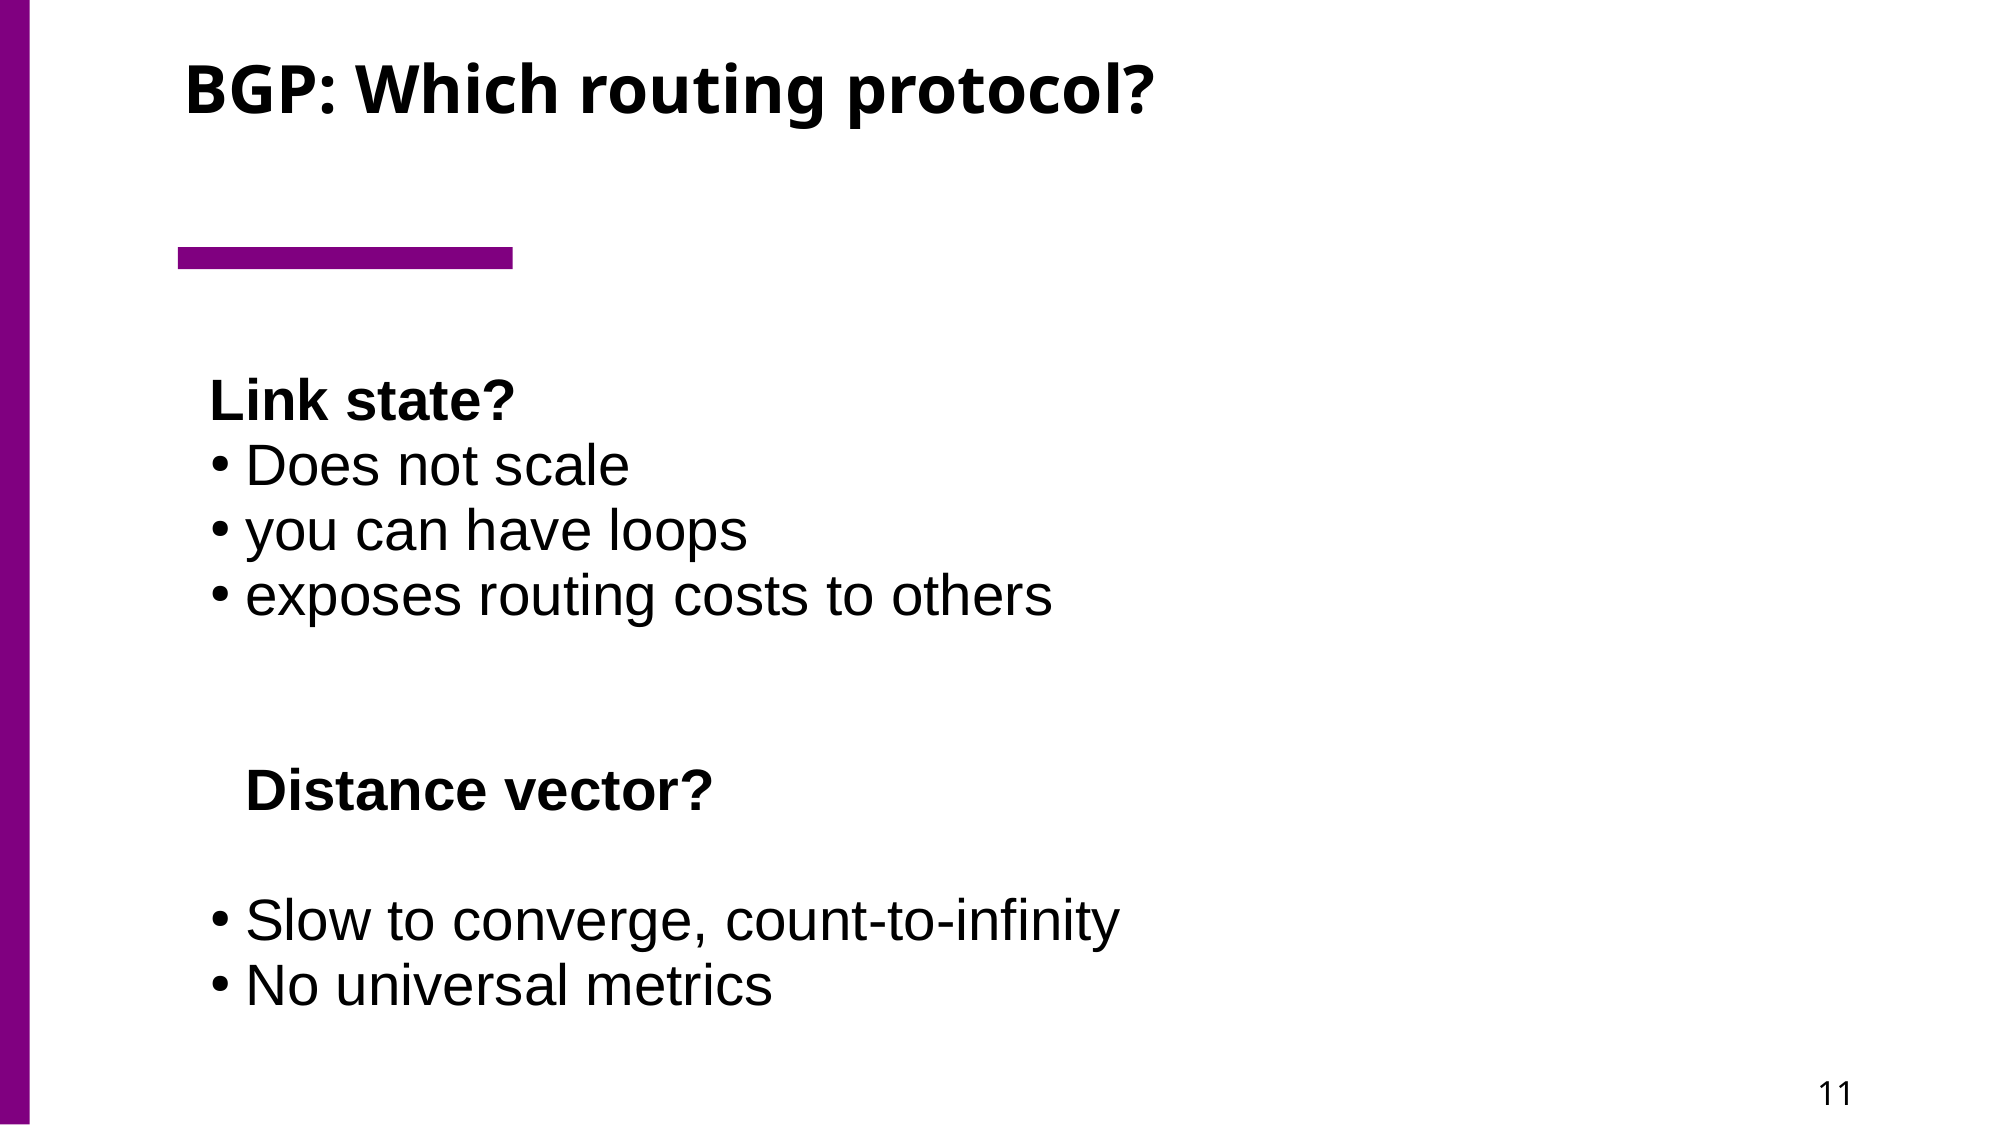

# BGP: Which routing protocol?
Link state?
Does not scale
you can have loops
exposes routing costs to others
Distance vector?
Slow to converge, count-to-infinity
No universal metrics